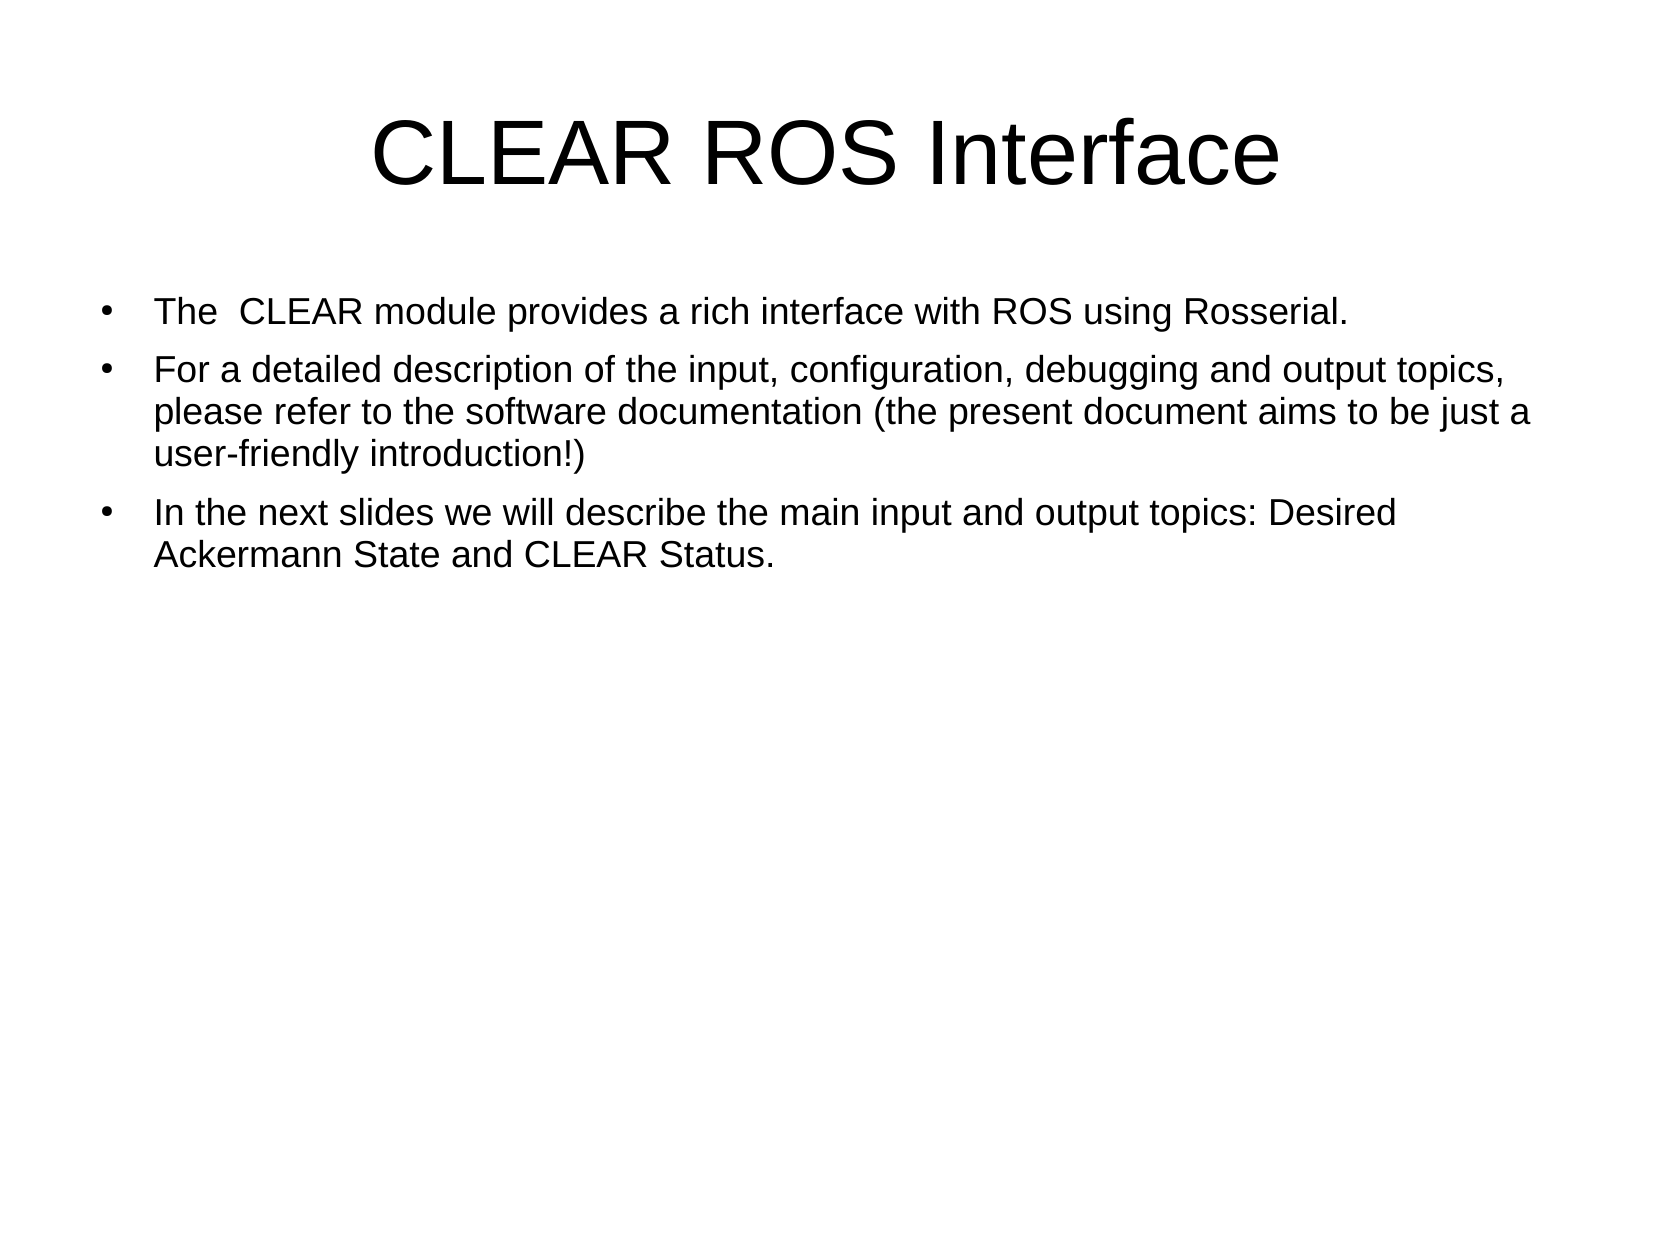

# CLEAR ROS Interface
The CLEAR module provides a rich interface with ROS using Rosserial.
For a detailed description of the input, configuration, debugging and output topics, please refer to the software documentation (the present document aims to be just a user-friendly introduction!)
In the next slides we will describe the main input and output topics: Desired Ackermann State and CLEAR Status.